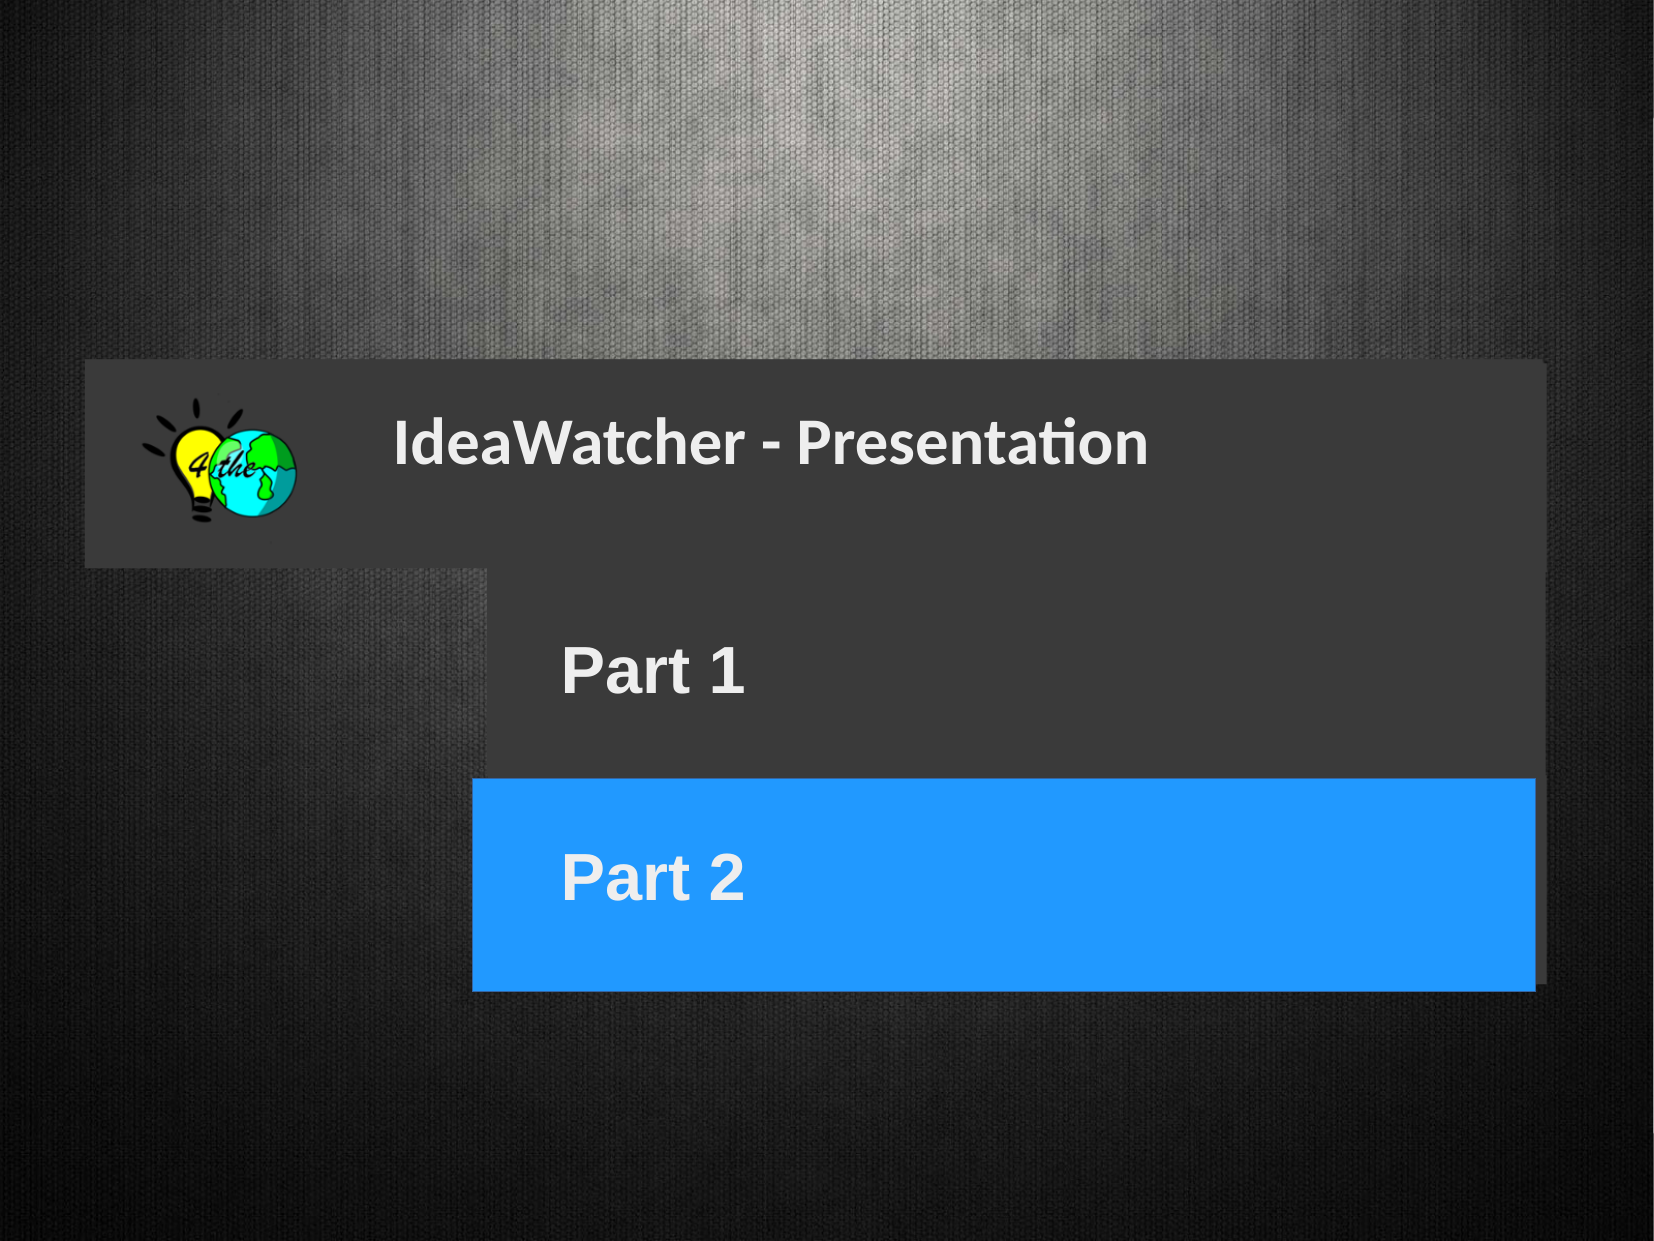

#
IdeaWatcher - Presentation
Part 1
Part 2